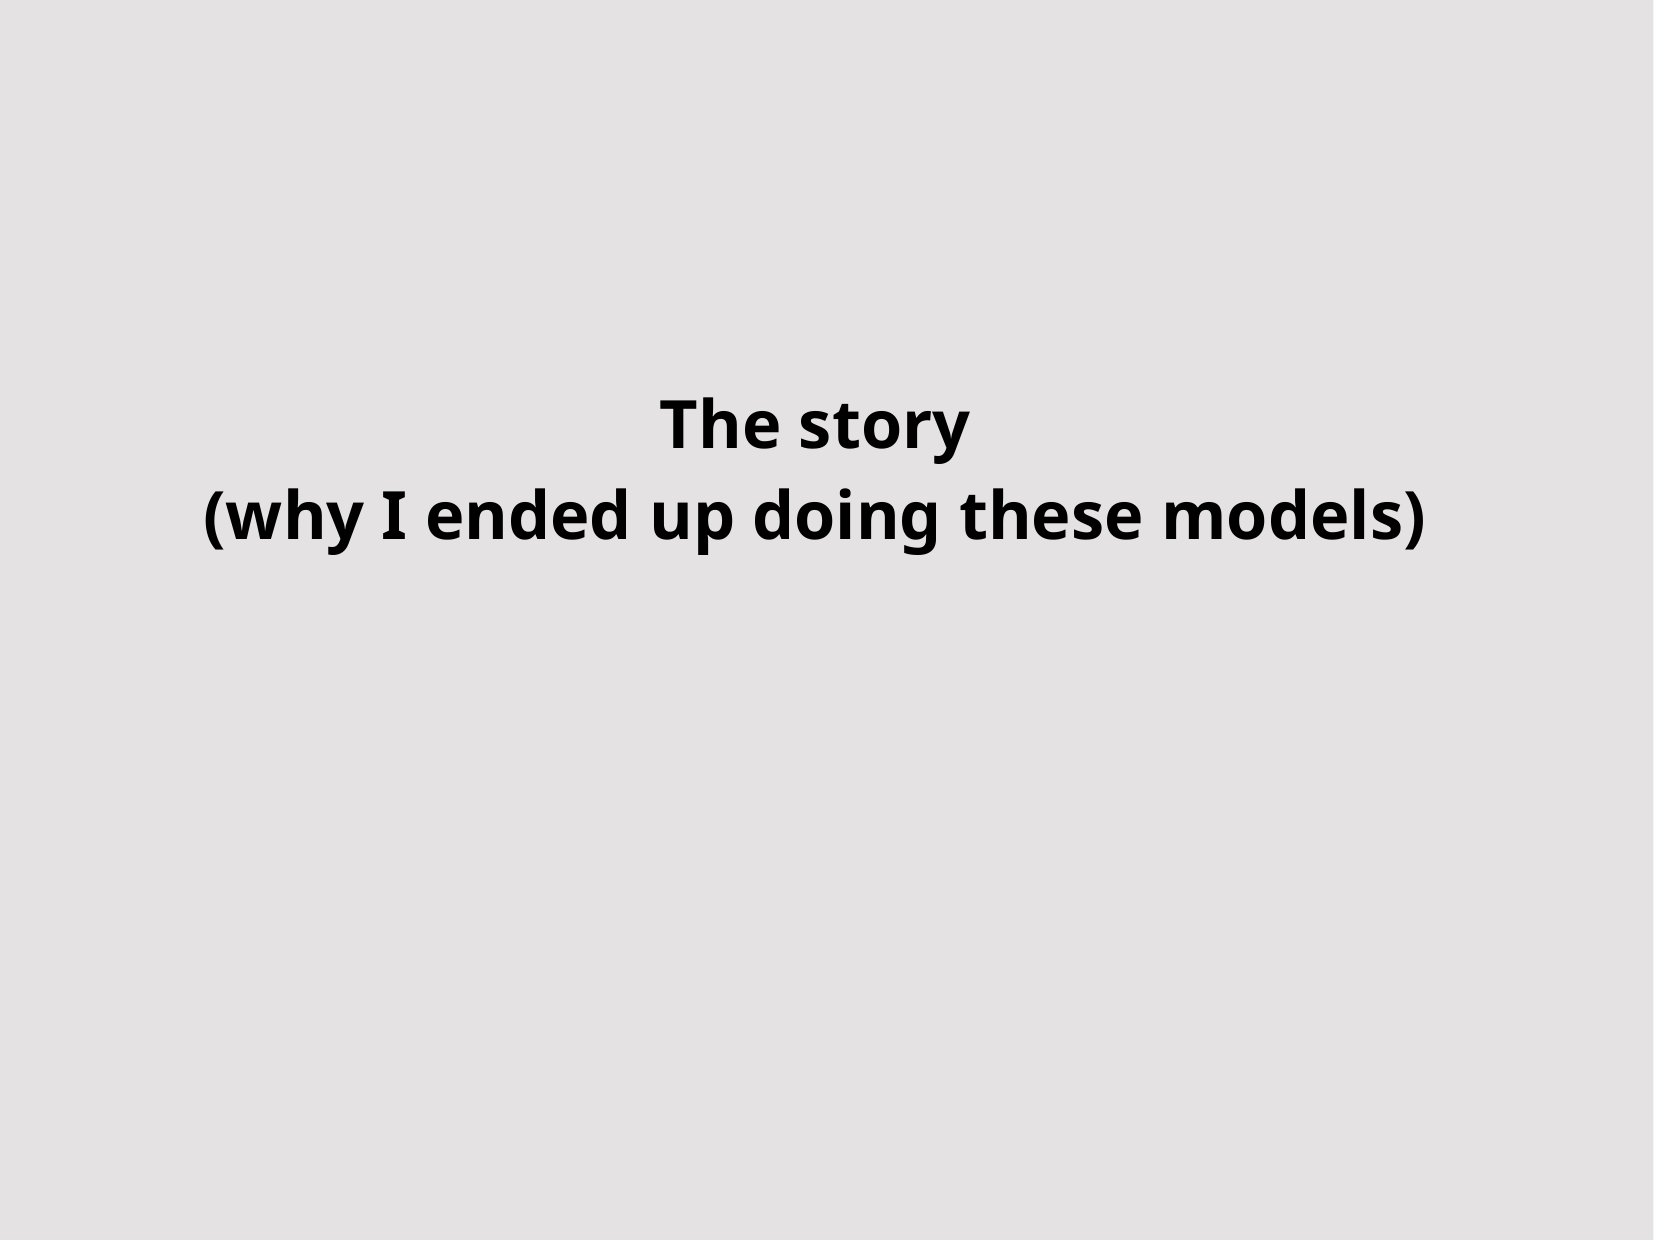

# The story
(why I ended up doing these models)